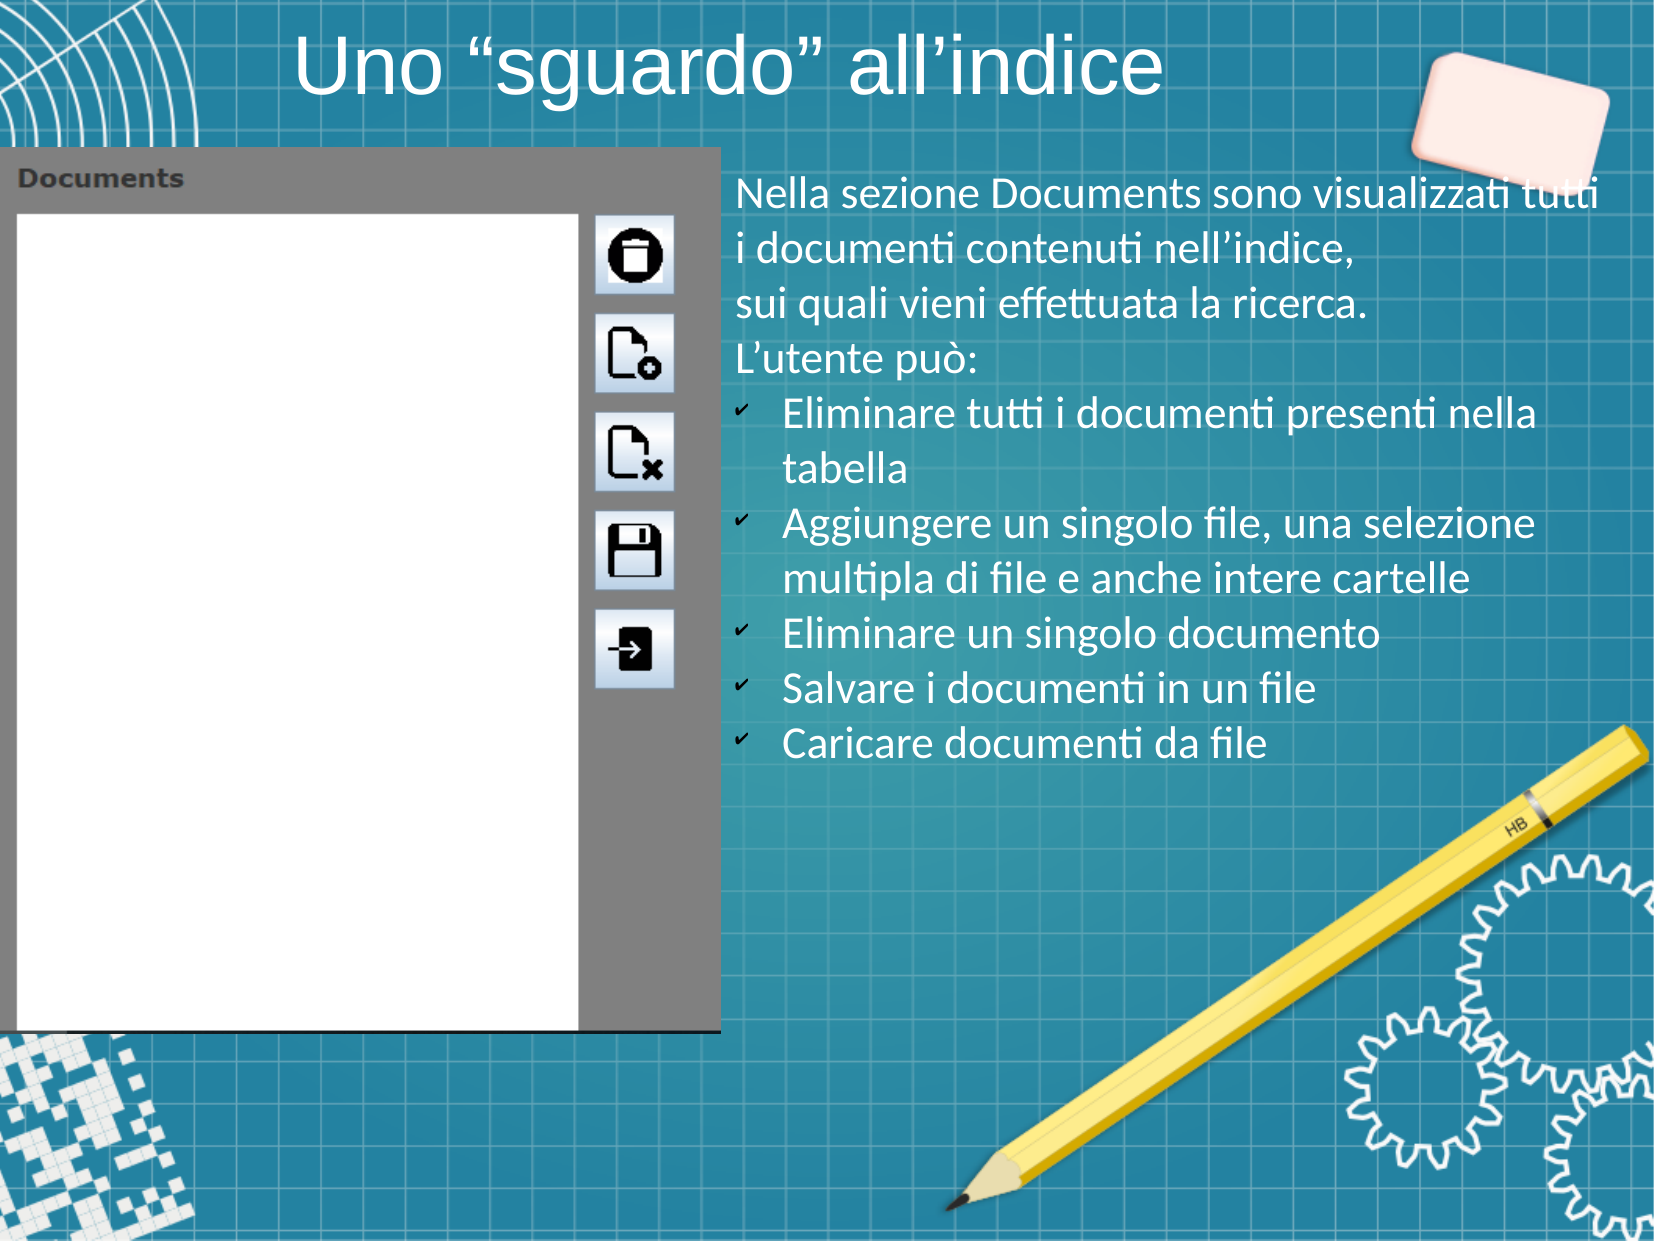

Uno “sguardo” all’indice
Nella sezione Documents sono visualizzati tutti i documenti contenuti nell’indice,
sui quali vieni effettuata la ricerca.
L’utente può:
Eliminare tutti i documenti presenti nella tabella
Aggiungere un singolo file, una selezione multipla di file e anche intere cartelle
Eliminare un singolo documento
Salvare i documenti in un file
Caricare documenti da file